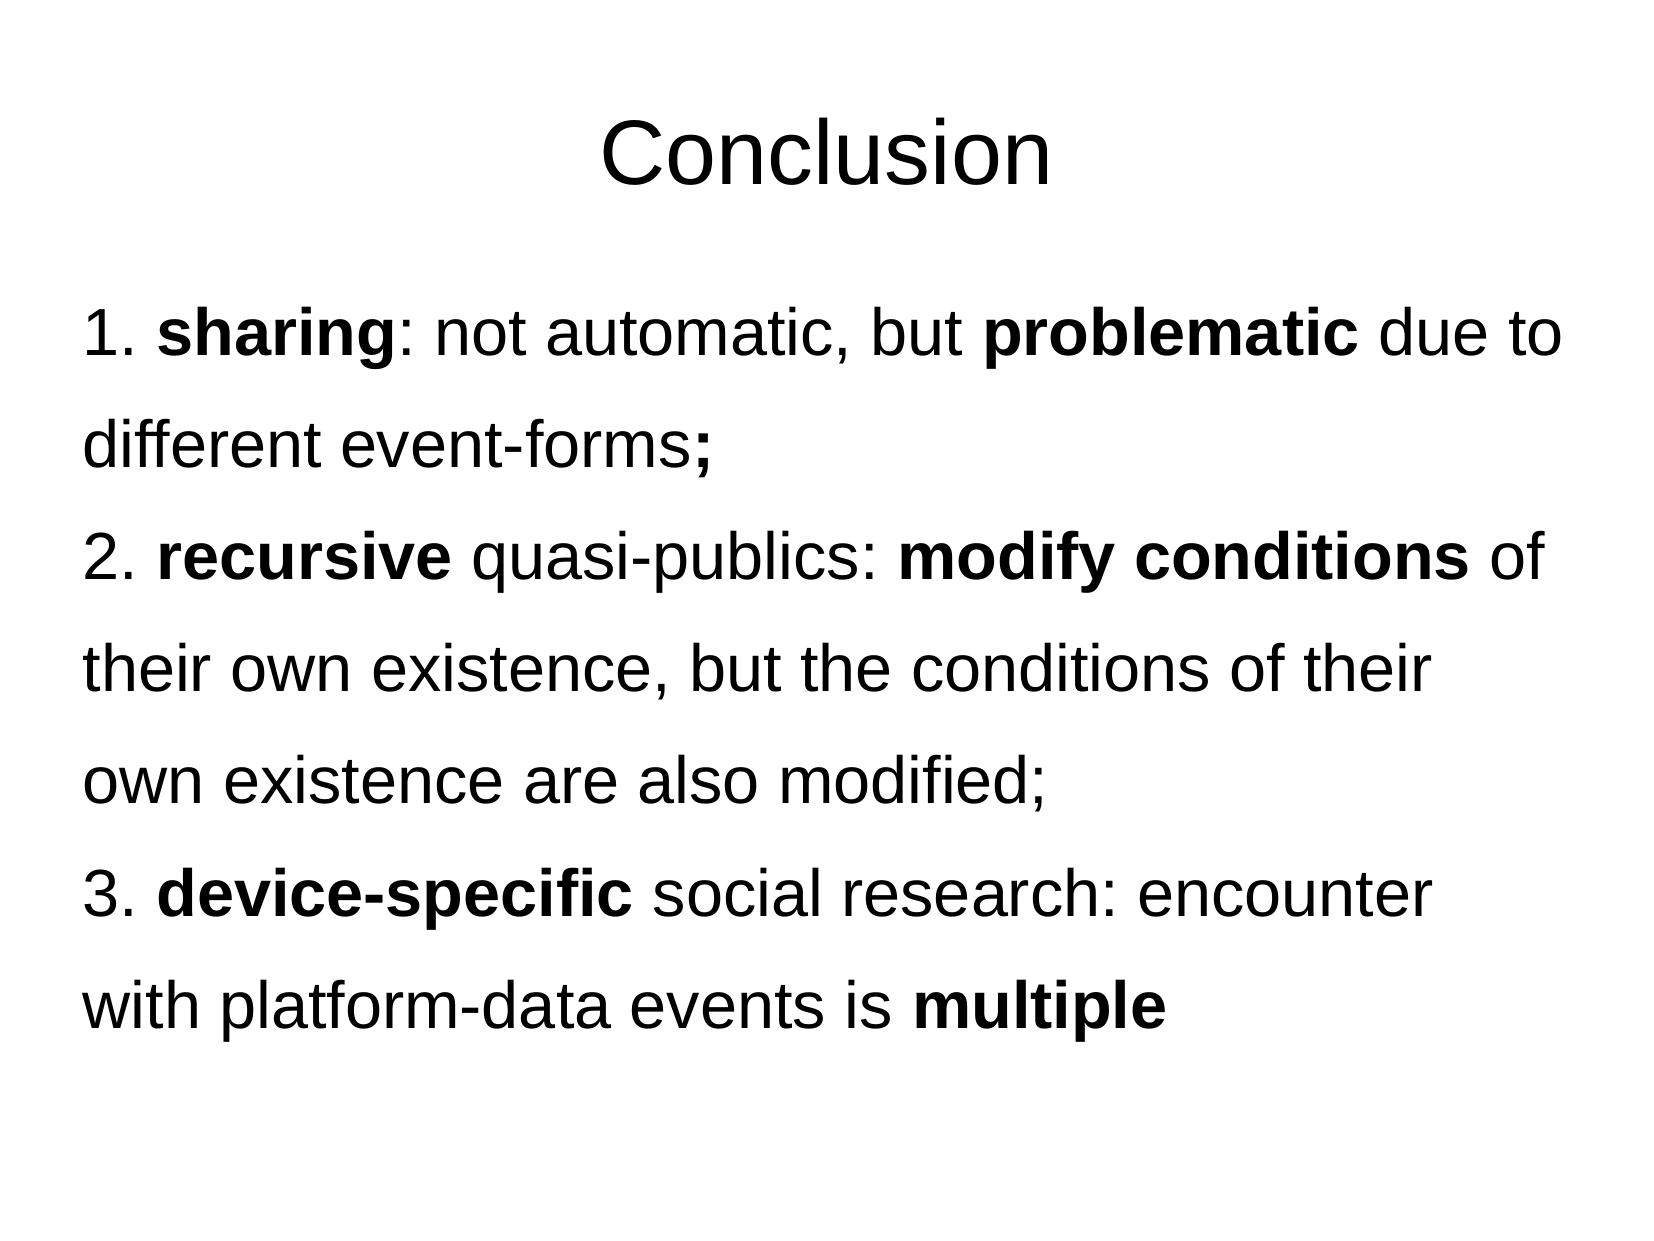

Conclusion
# 1. sharing: not automatic, but problematic due to different event-forms; 2. recursive quasi-publics: modify conditions of their own existence, but the conditions of their own existence are also modified; 3. device-specific social research: encounter with platform-data events is multiple